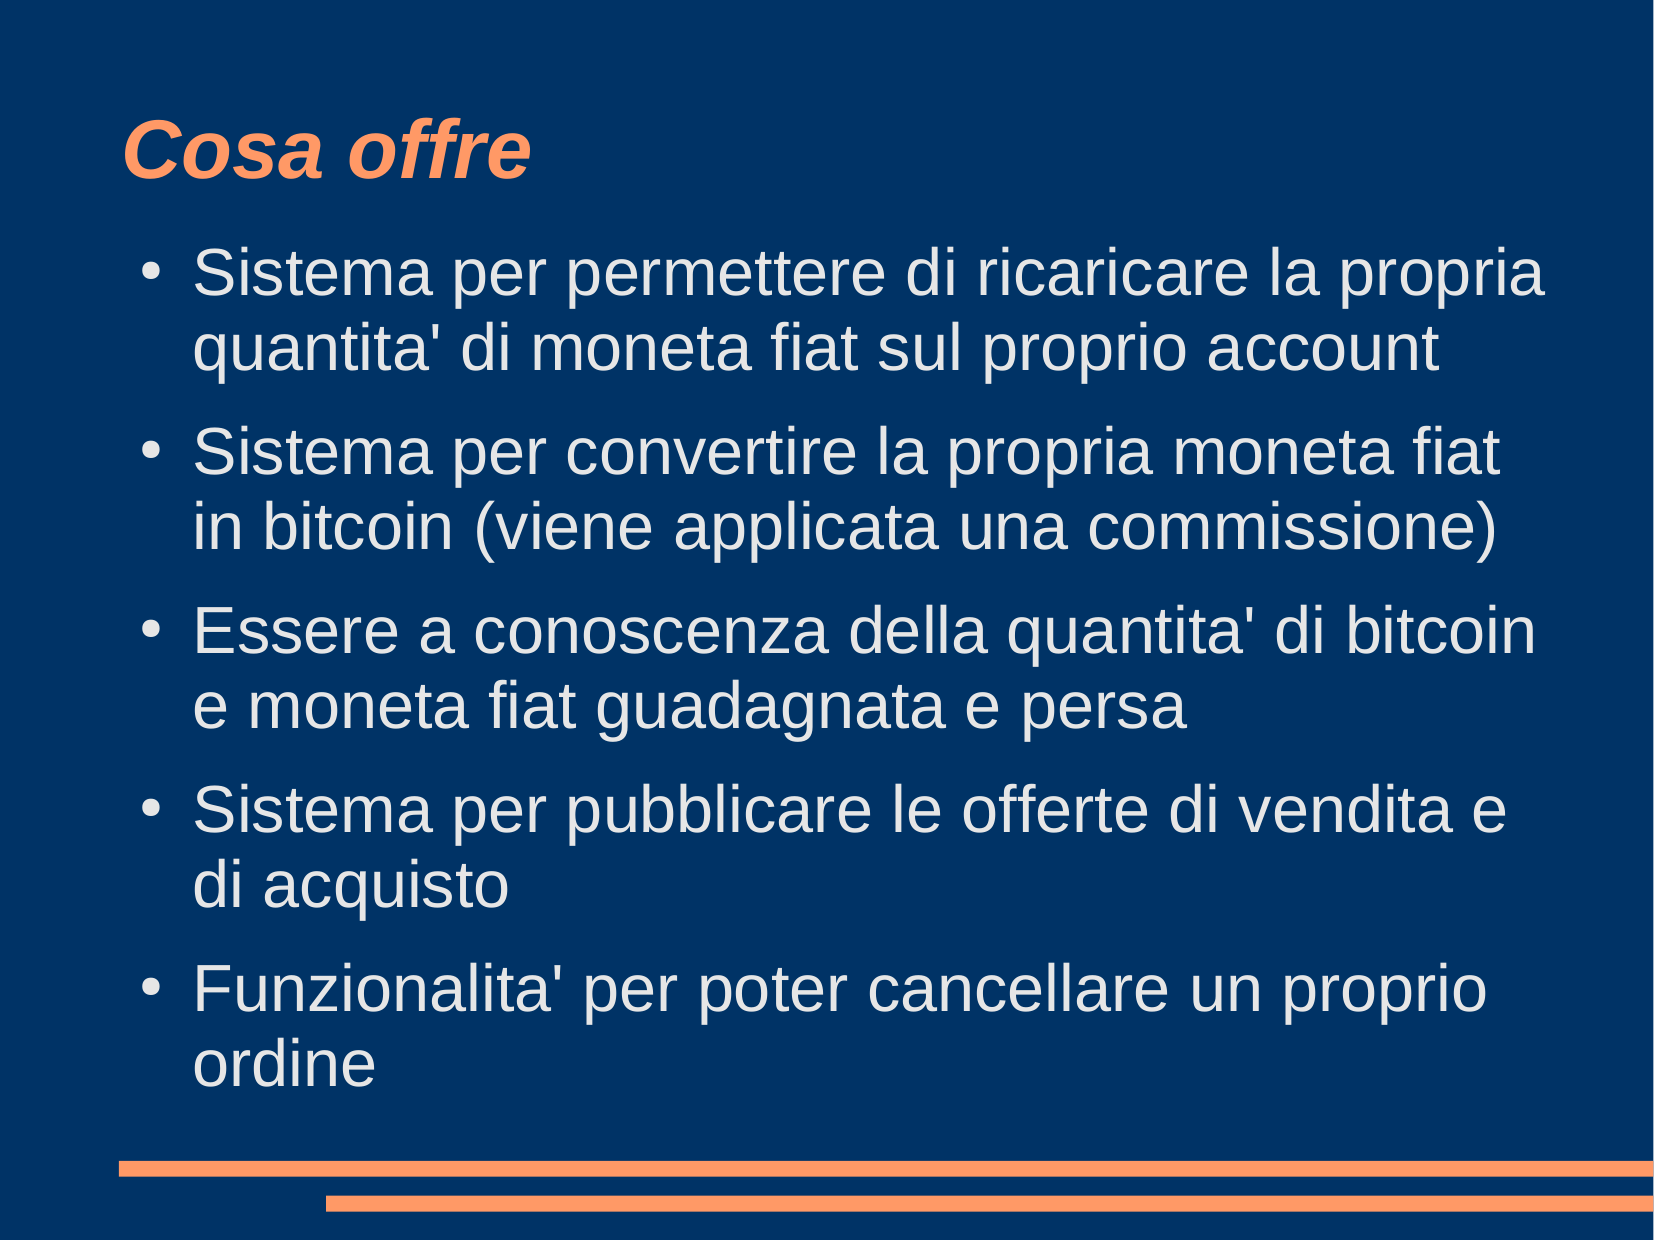

# Cosa offre
Sistema per permettere di ricaricare la propria quantita' di moneta fiat sul proprio account
Sistema per convertire la propria moneta fiat in bitcoin (viene applicata una commissione)
Essere a conoscenza della quantita' di bitcoin e moneta fiat guadagnata e persa
Sistema per pubblicare le offerte di vendita e di acquisto
Funzionalita' per poter cancellare un proprio ordine